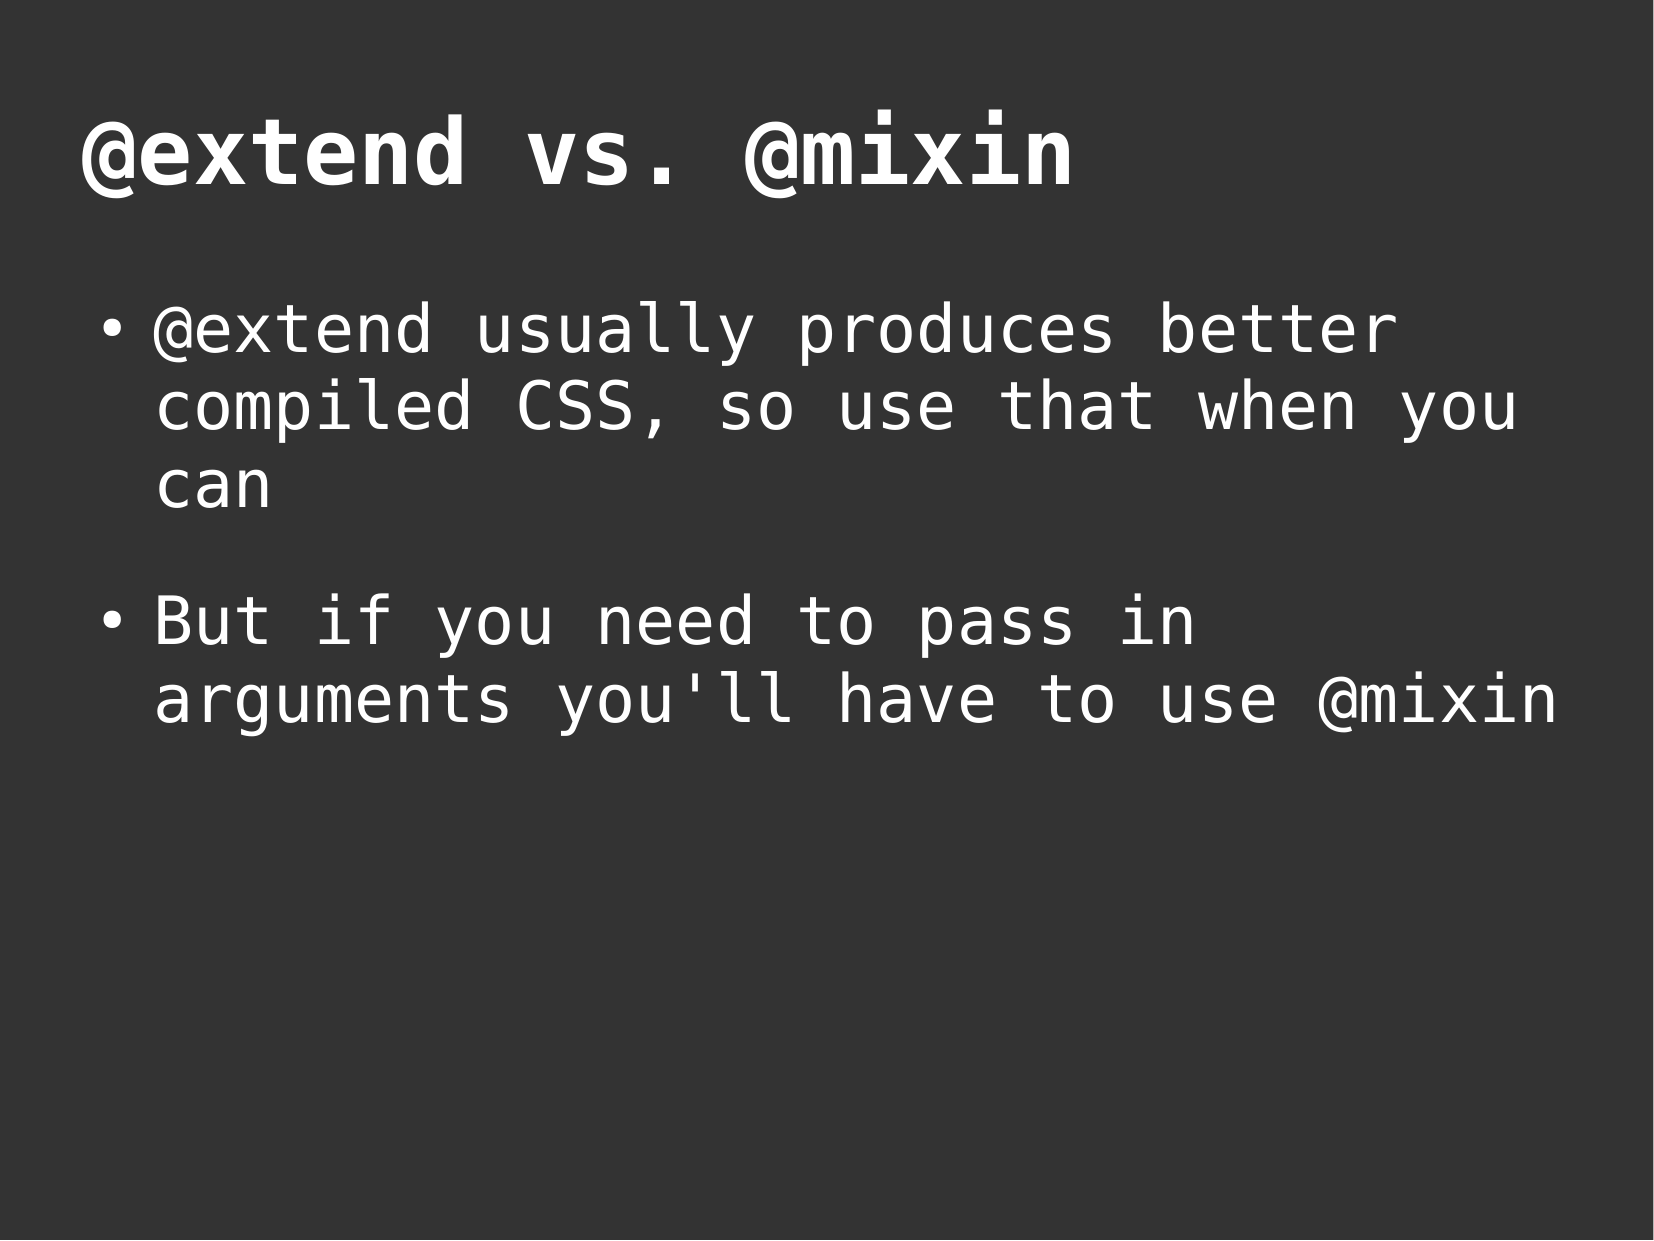

# @extend vs. @mixin
@extend usually produces better compiled CSS, so use that when you can
But if you need to pass in arguments you'll have to use @mixin